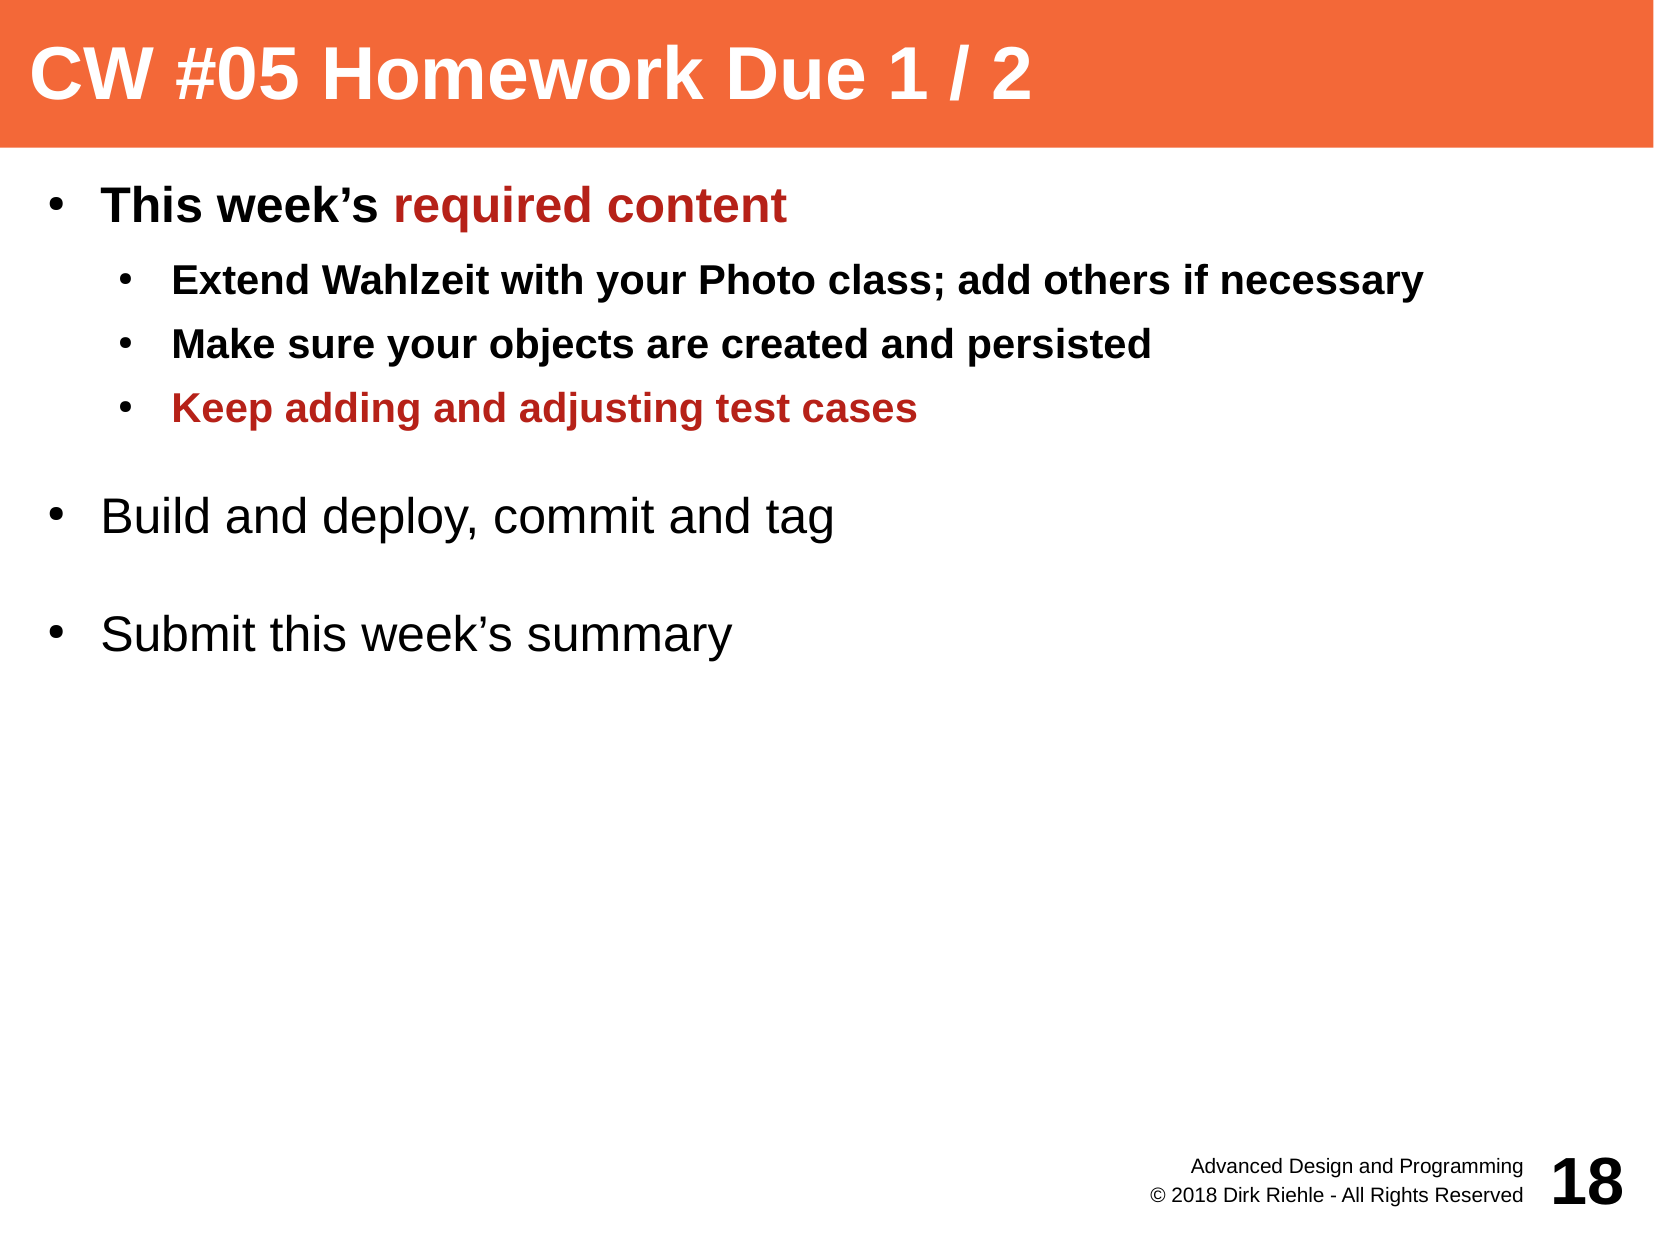

# CW #05 Homework Due 1 / 2
This week’s required content
Extend Wahlzeit with your Photo class; add others if necessary
Make sure your objects are created and persisted
Keep adding and adjusting test cases
Build and deploy, commit and tag
Submit this week’s summary
Advanced Design and Programming
18
© 2018 Dirk Riehle - All Rights Reserved